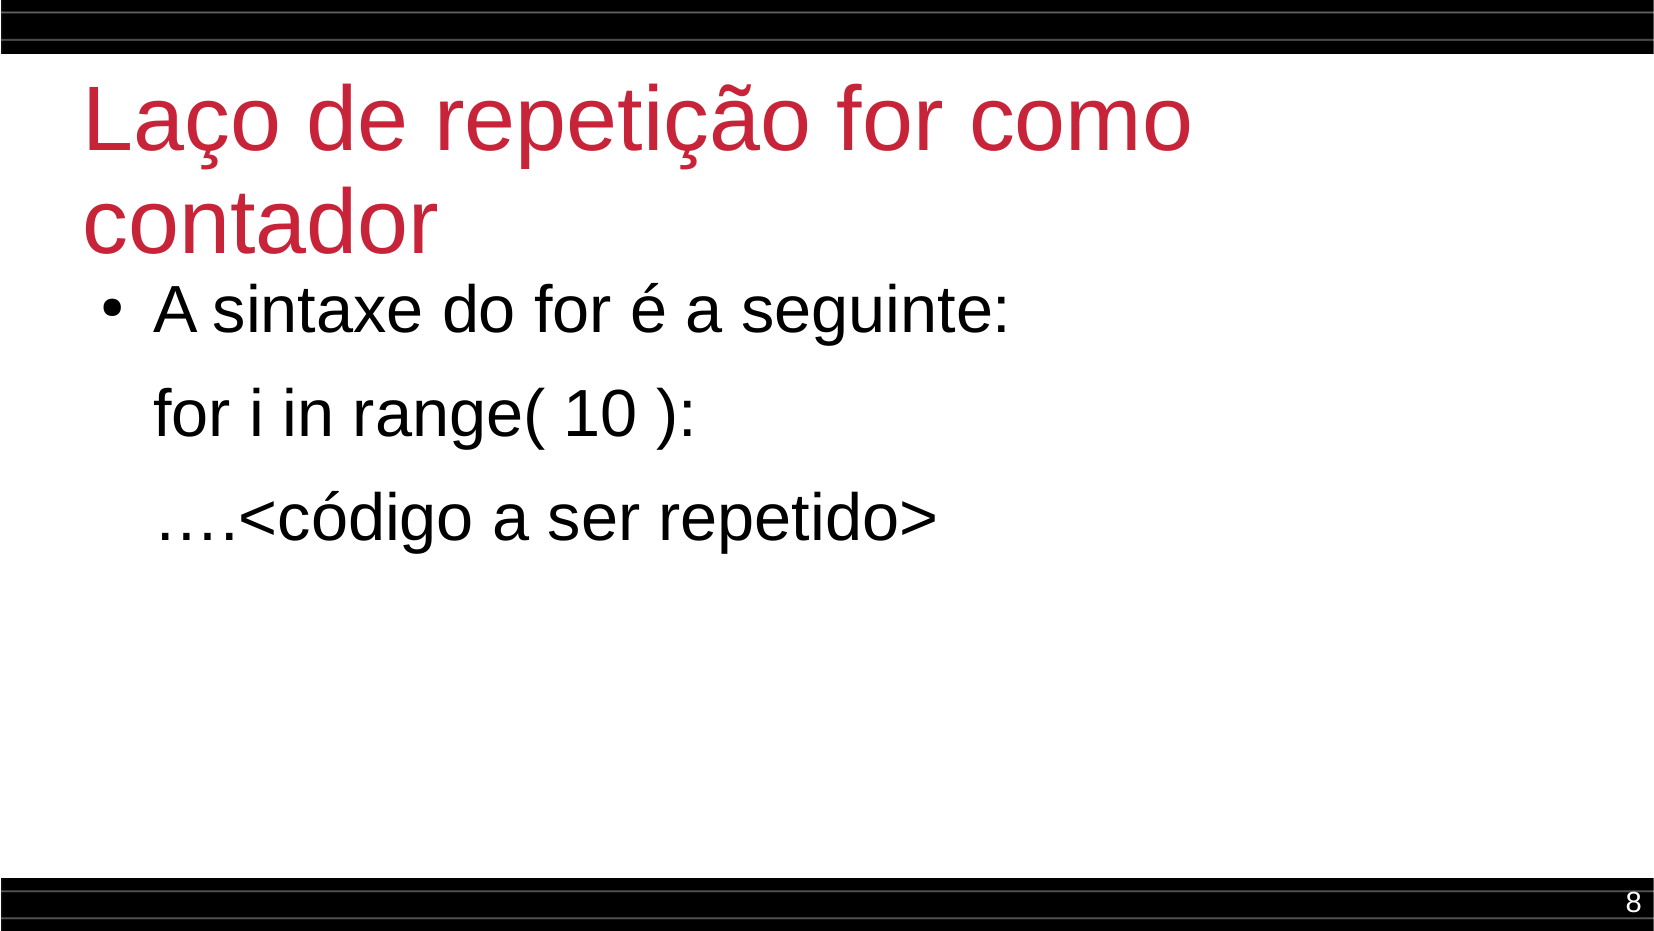

# Laço de repetição for como contador
A sintaxe do for é a seguinte:
for i in range( 10 ):
….<código a ser repetido>